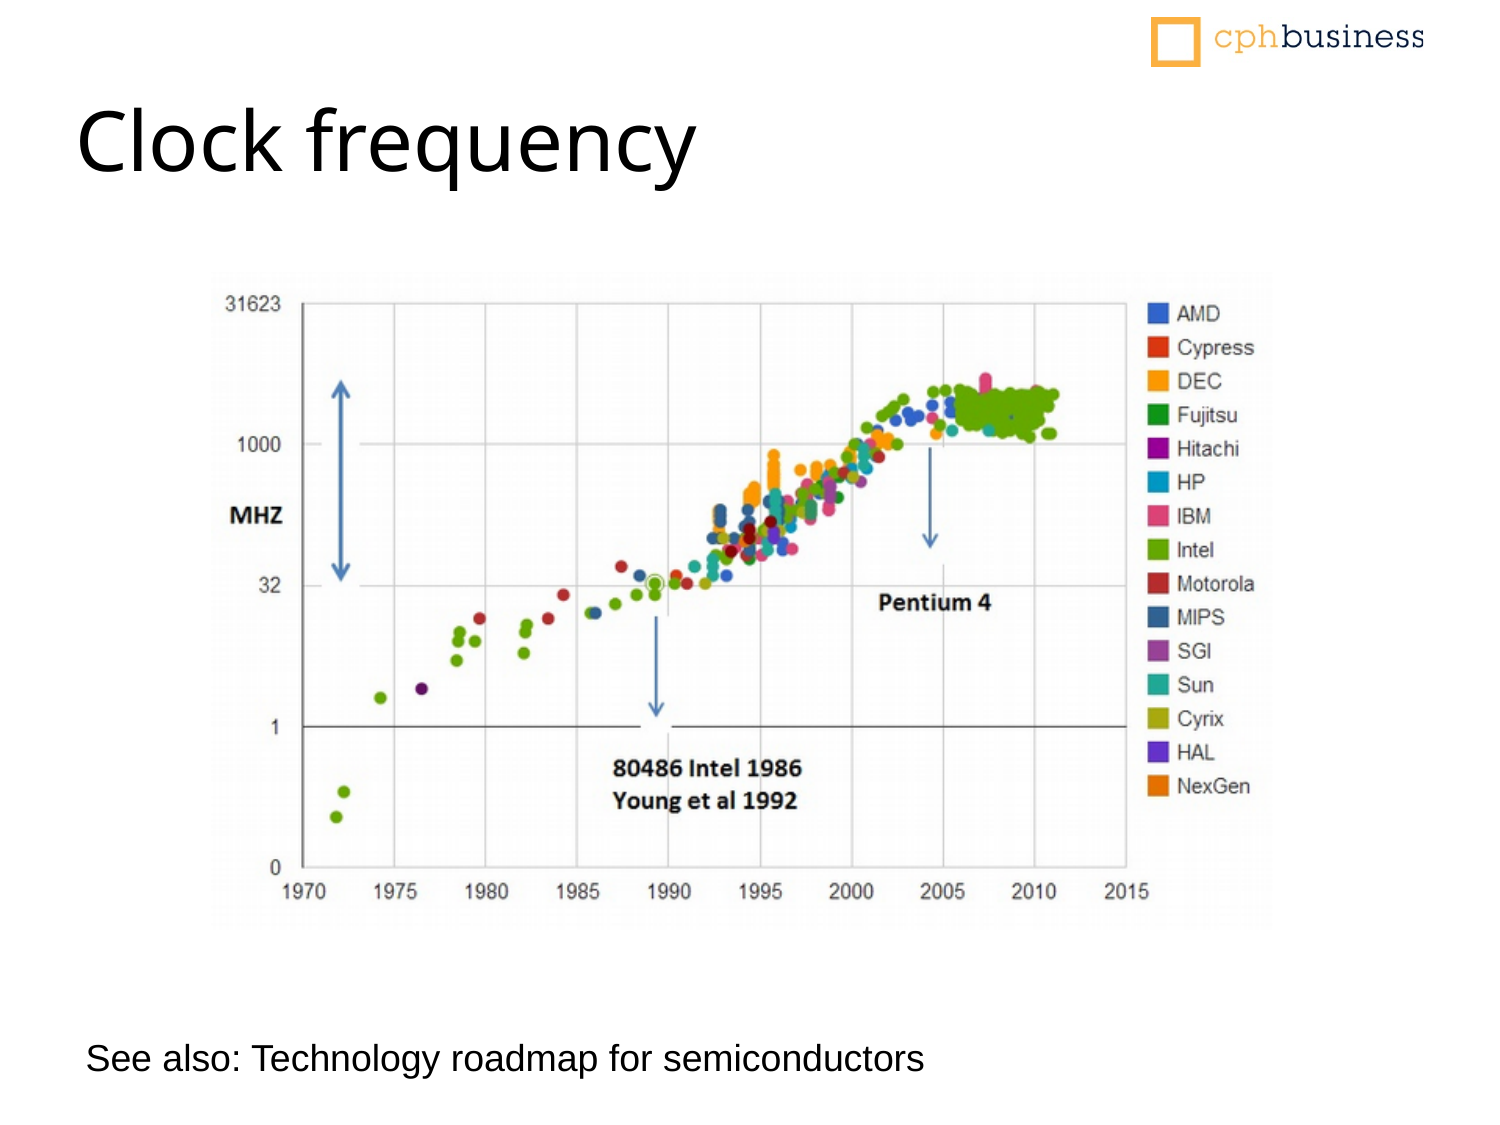

# Clock frequency
See also: Technology roadmap for semiconductors